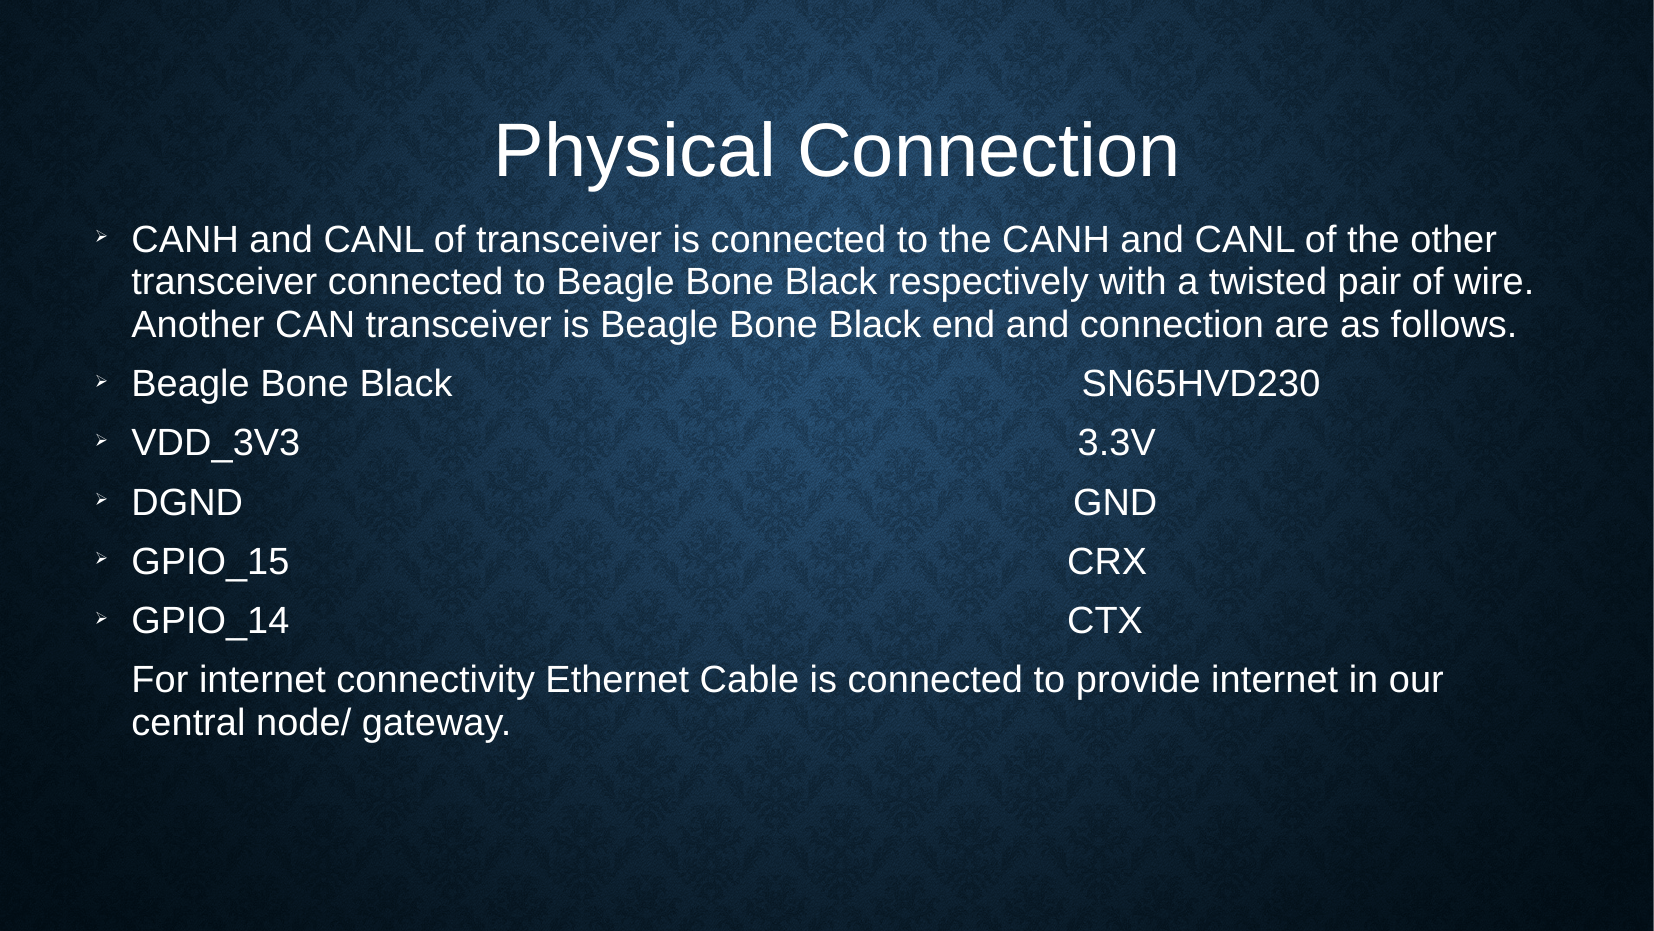

# Physical Connection
CANH and CANL of transceiver is connected to the CANH and CANL of the other transceiver connected to Beagle Bone Black respectively with a twisted pair of wire. Another CAN transceiver is Beagle Bone Black end and connection are as follows.
Beagle Bone Black SN65HVD230
VDD_3V3 3.3V
DGND GND
GPIO_15 CRX
GPIO_14 CTX
For internet connectivity Ethernet Cable is connected to provide internet in our central node/ gateway.